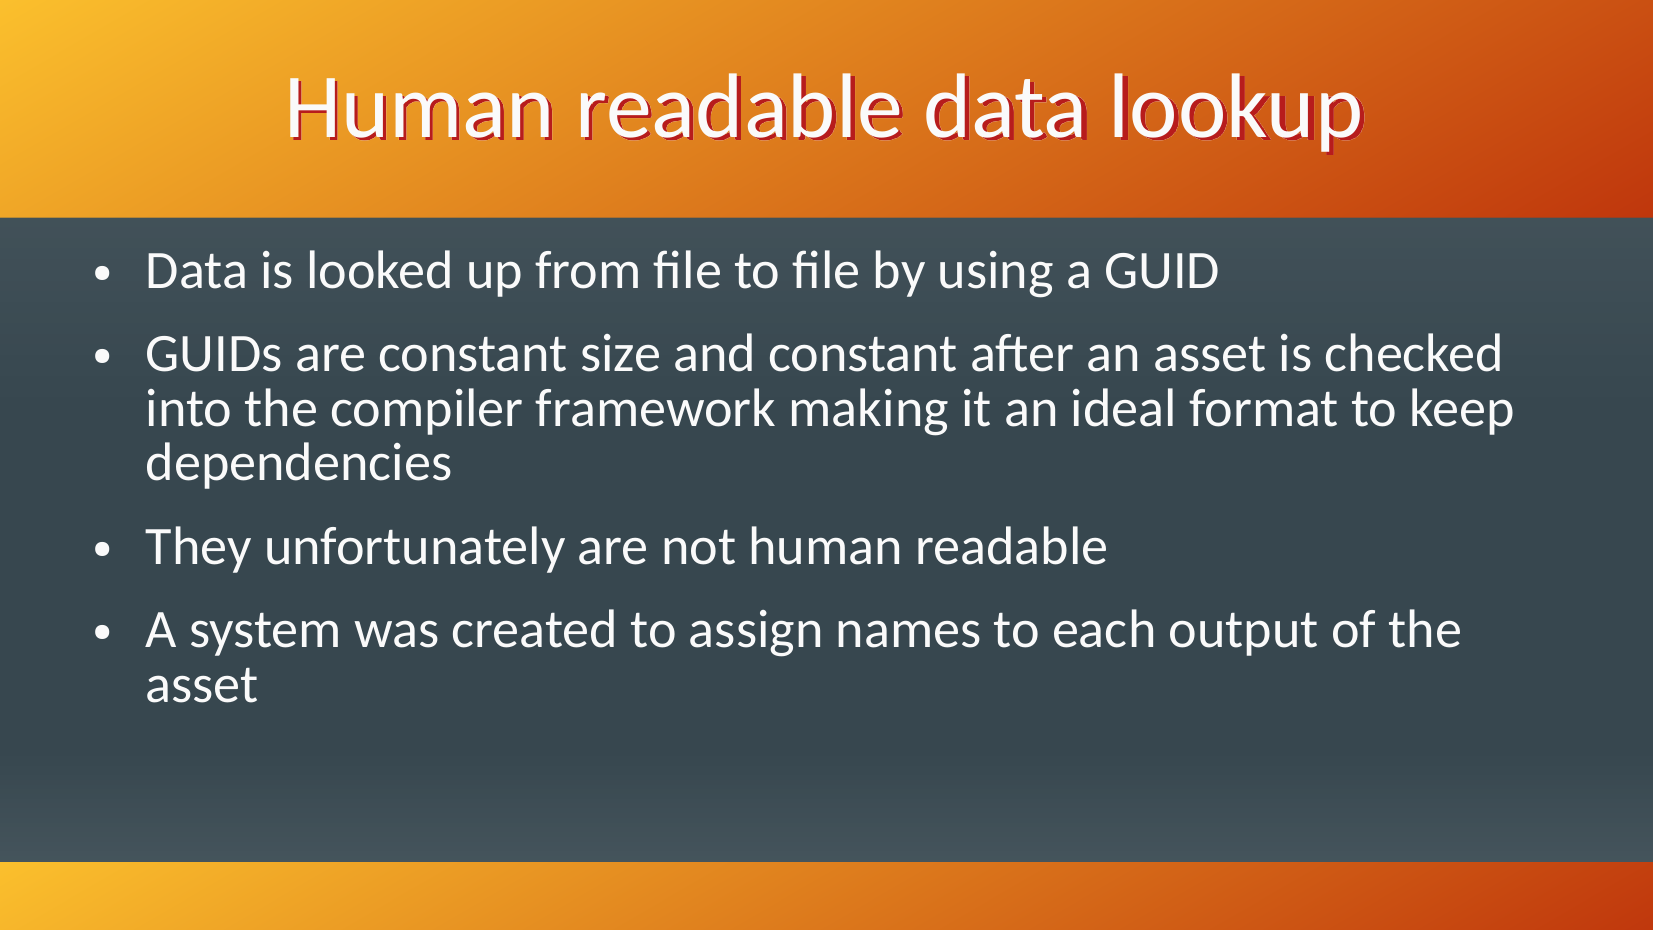

# Human readable data lookup
Data is looked up from file to file by using a GUID
GUIDs are constant size and constant after an asset is checked into the compiler framework making it an ideal format to keep dependencies
They unfortunately are not human readable
A system was created to assign names to each output of the asset